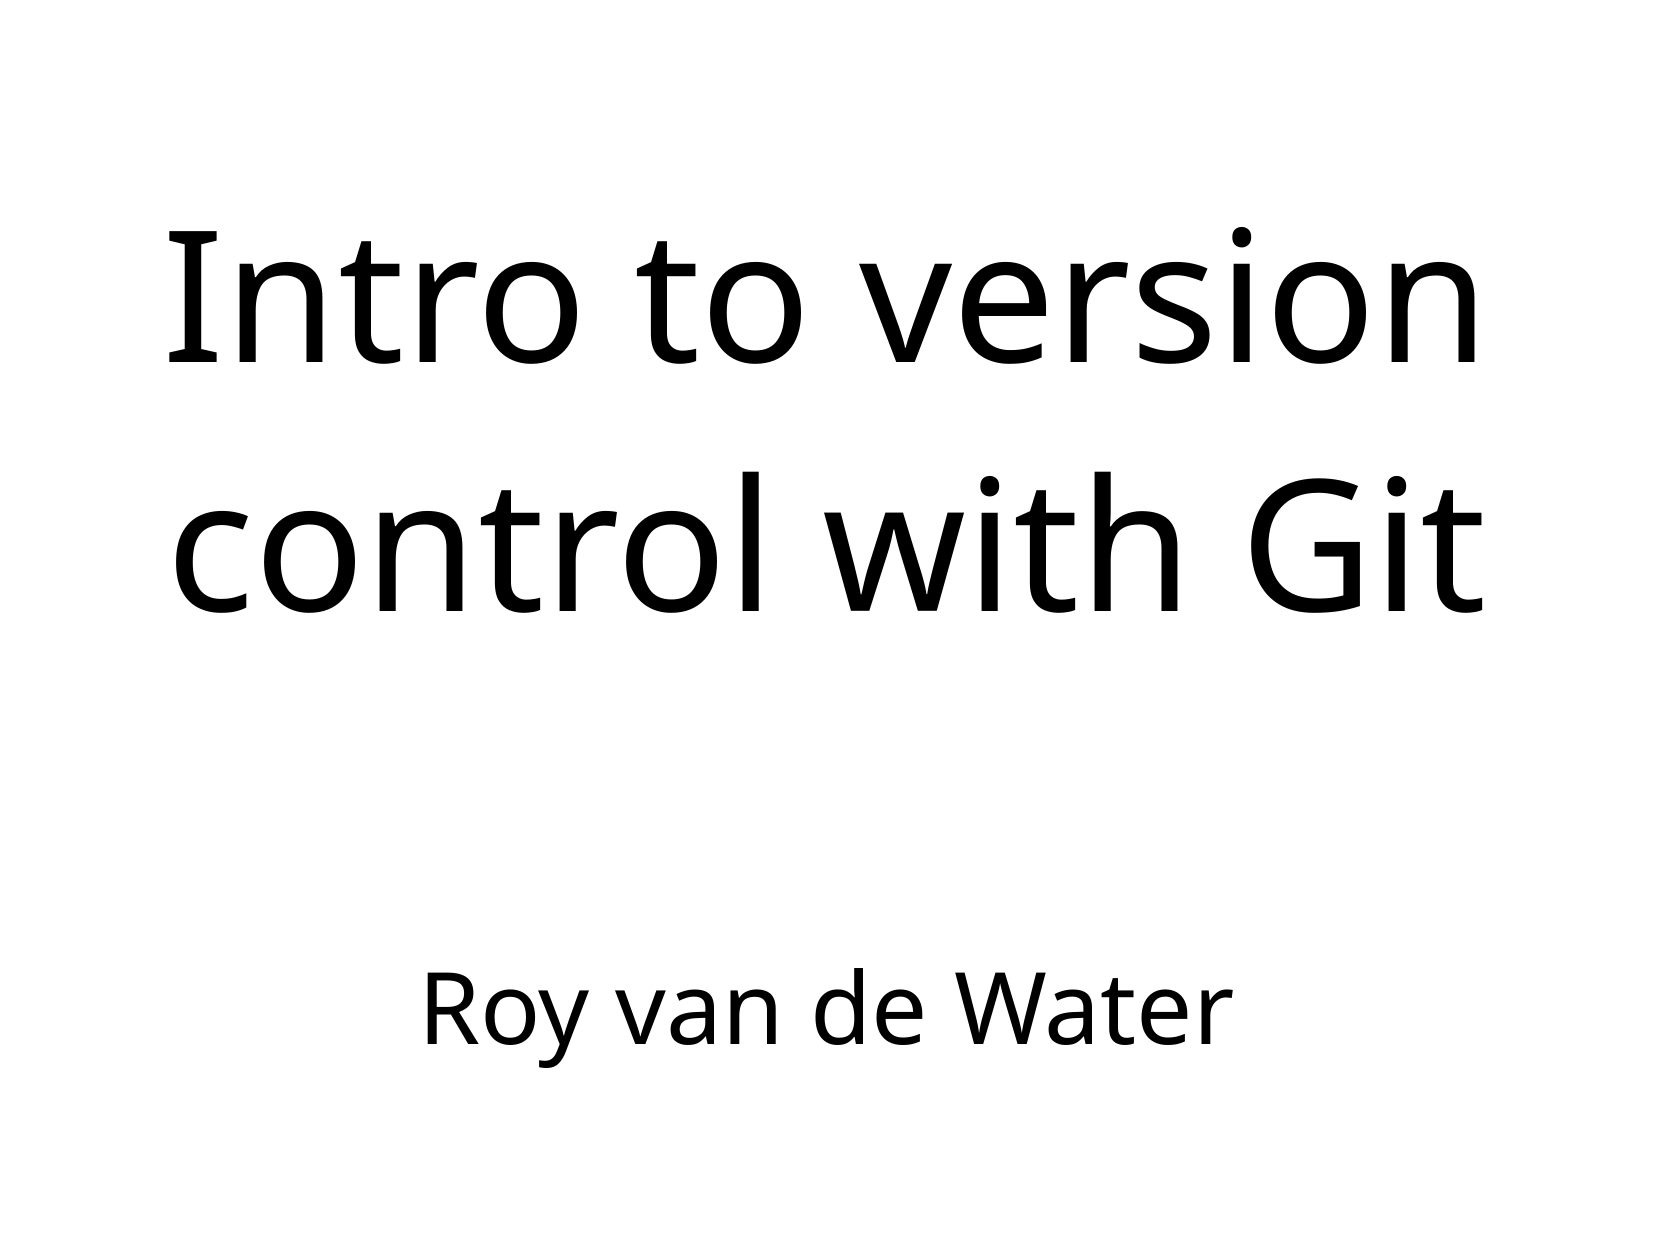

# Intro to version control with Git
Roy van de Water